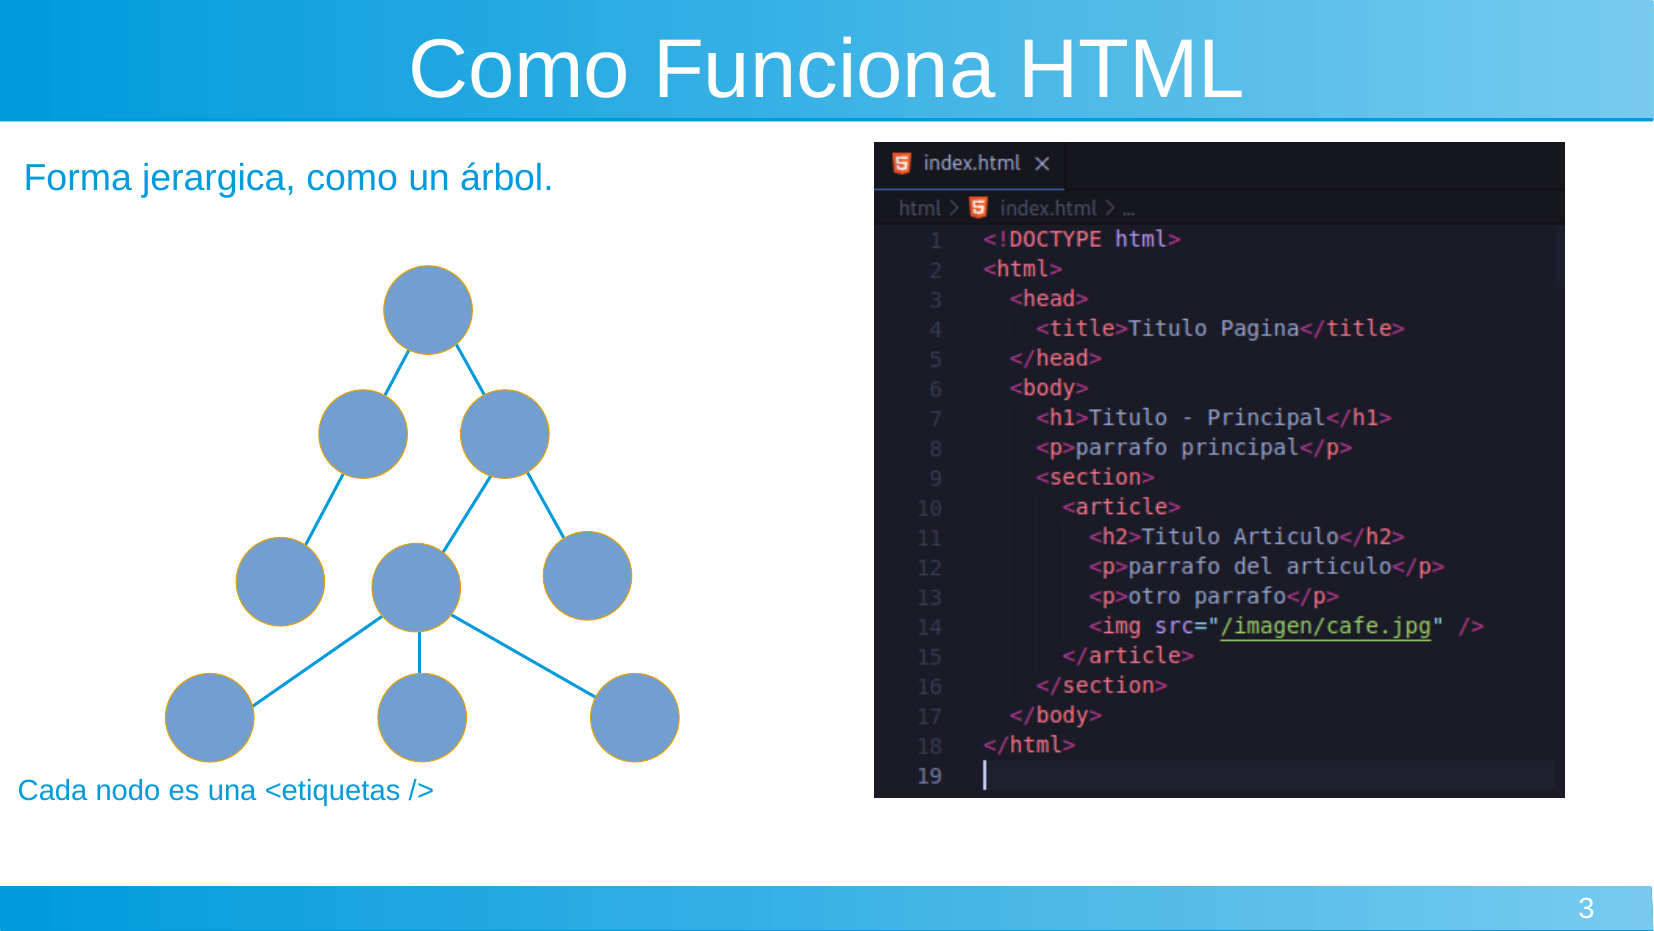

# Como Funciona HTML
Forma jerargica, como un árbol.
Cada nodo es una <etiquetas />
3